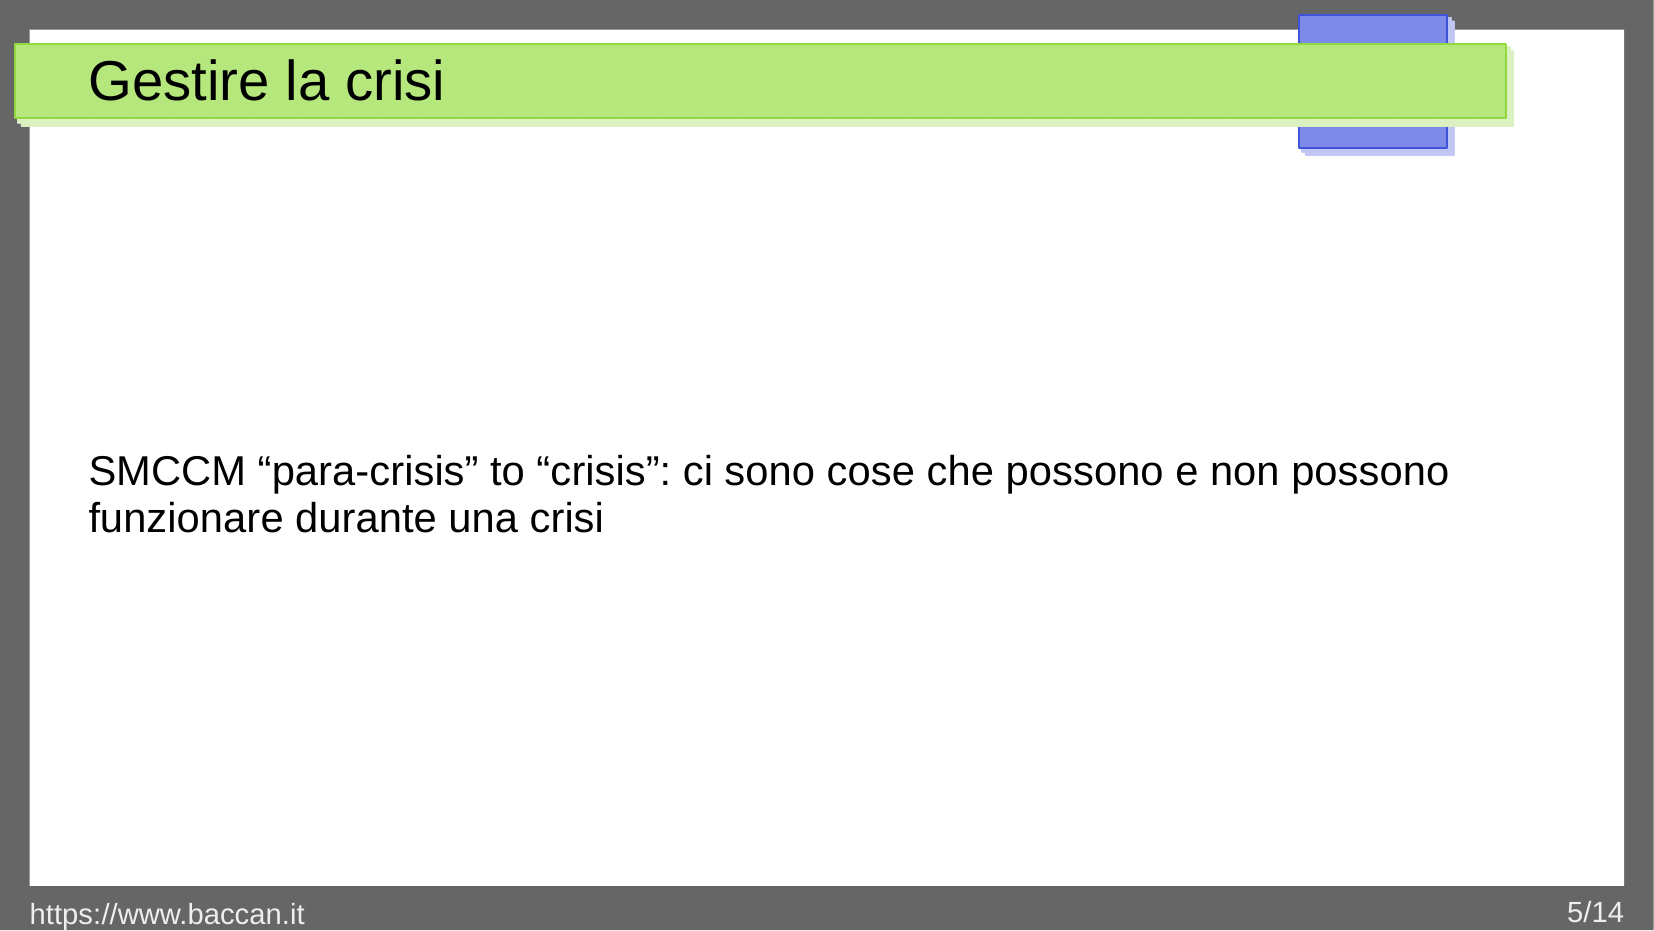

# Gestire la crisi
SMCCM “para-crisis” to “crisis”: ci sono cose che possono e non possono funzionare durante una crisi
5
https://www.baccan.it